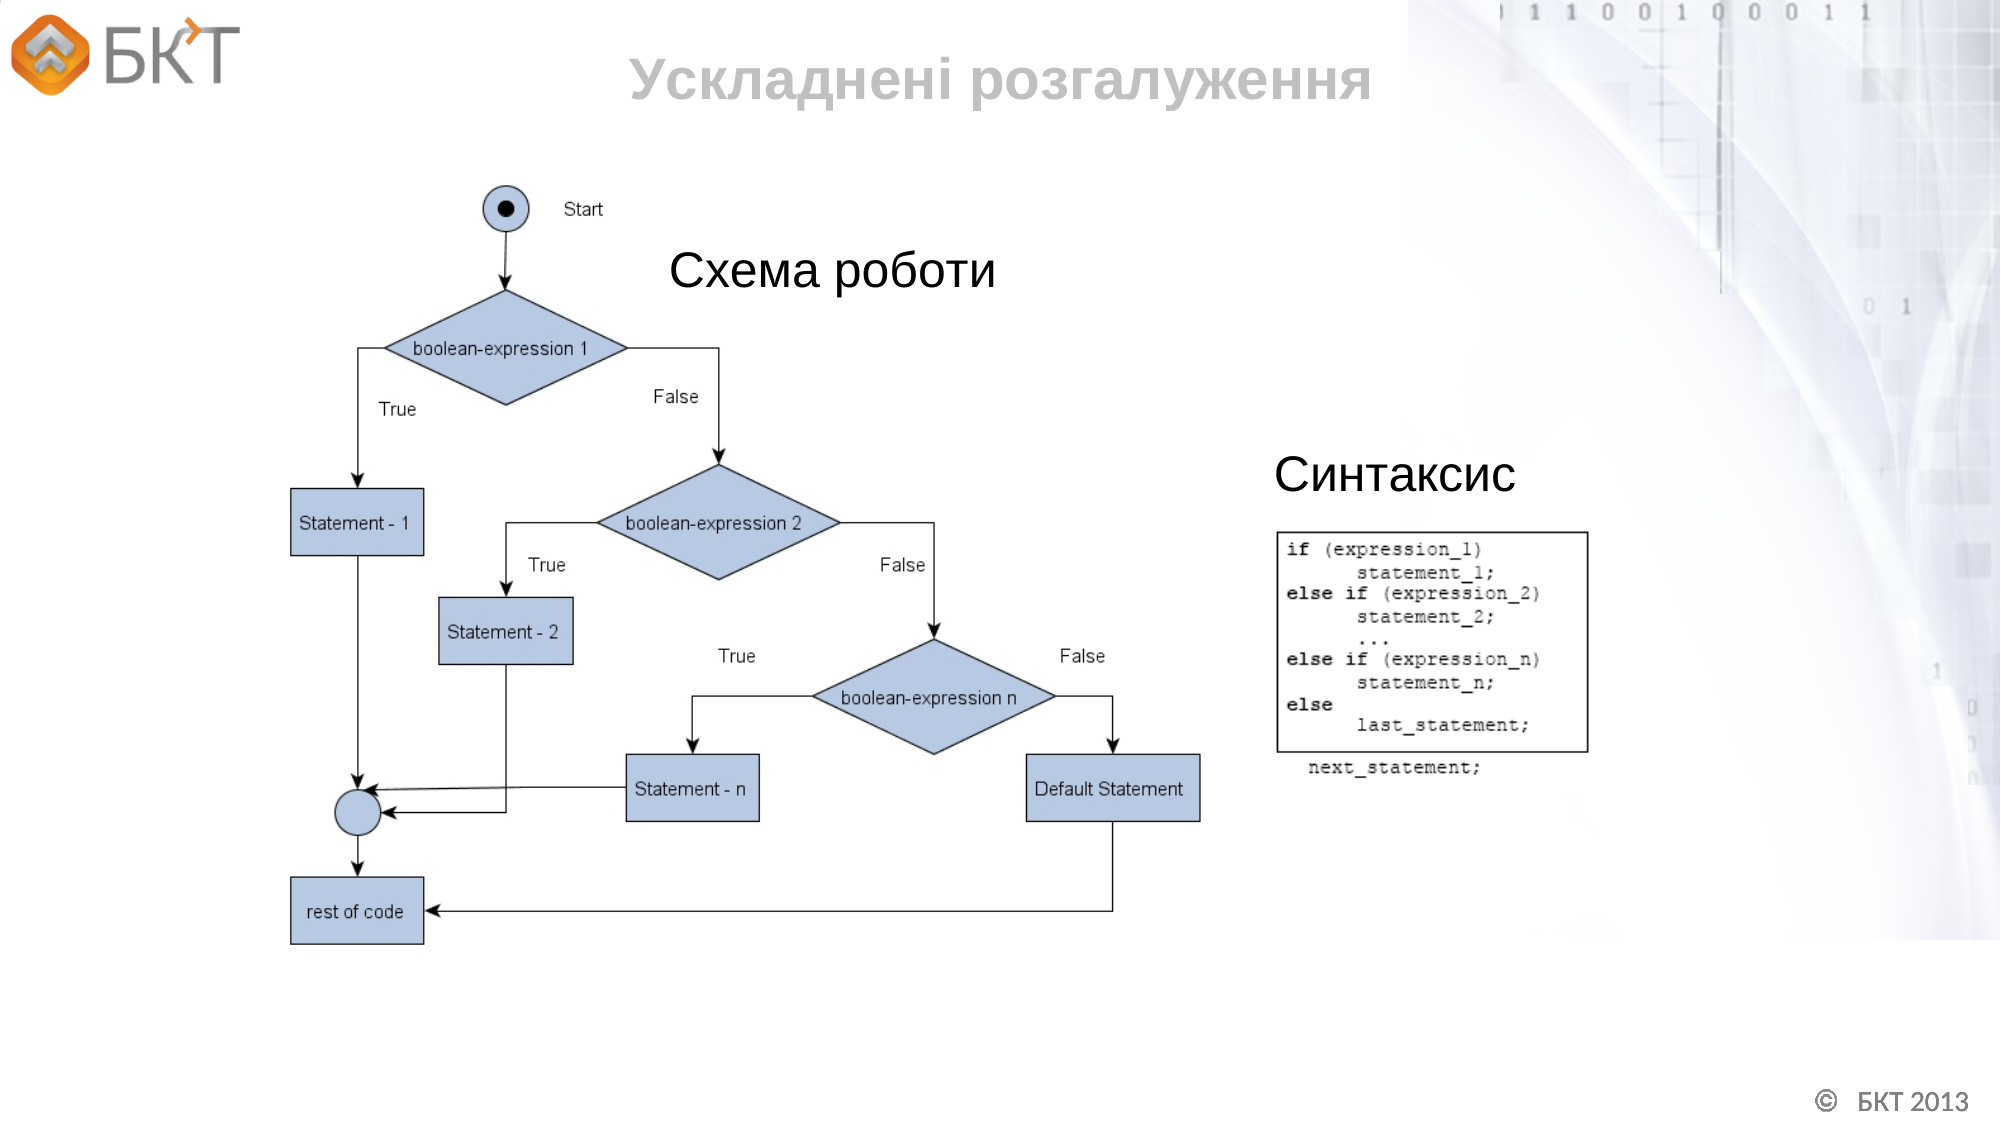

Ускладнені розгалуження
Схема роботи
# Синтаксис
БКТ 2013
БКТ 2013
БКТ 2013